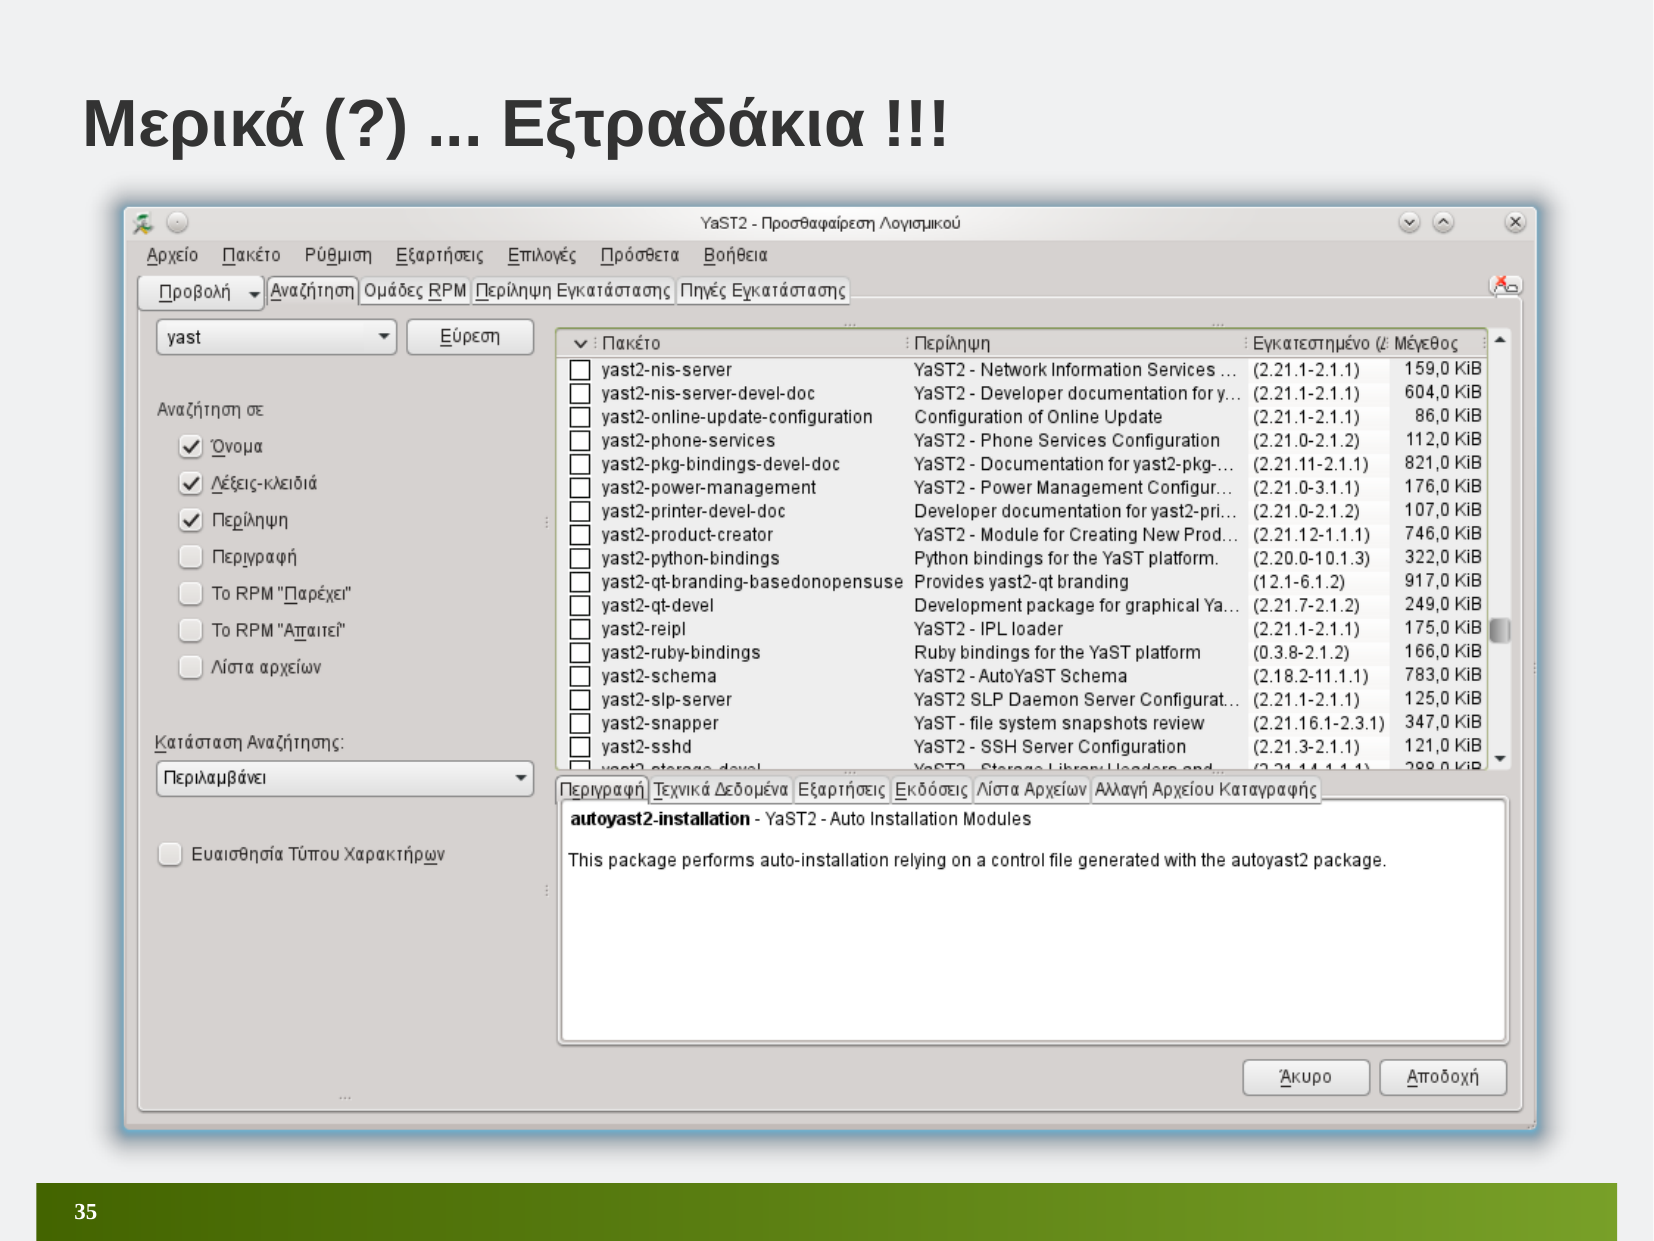

# Μερικά (?) ... Εξτραδάκια !!!
35